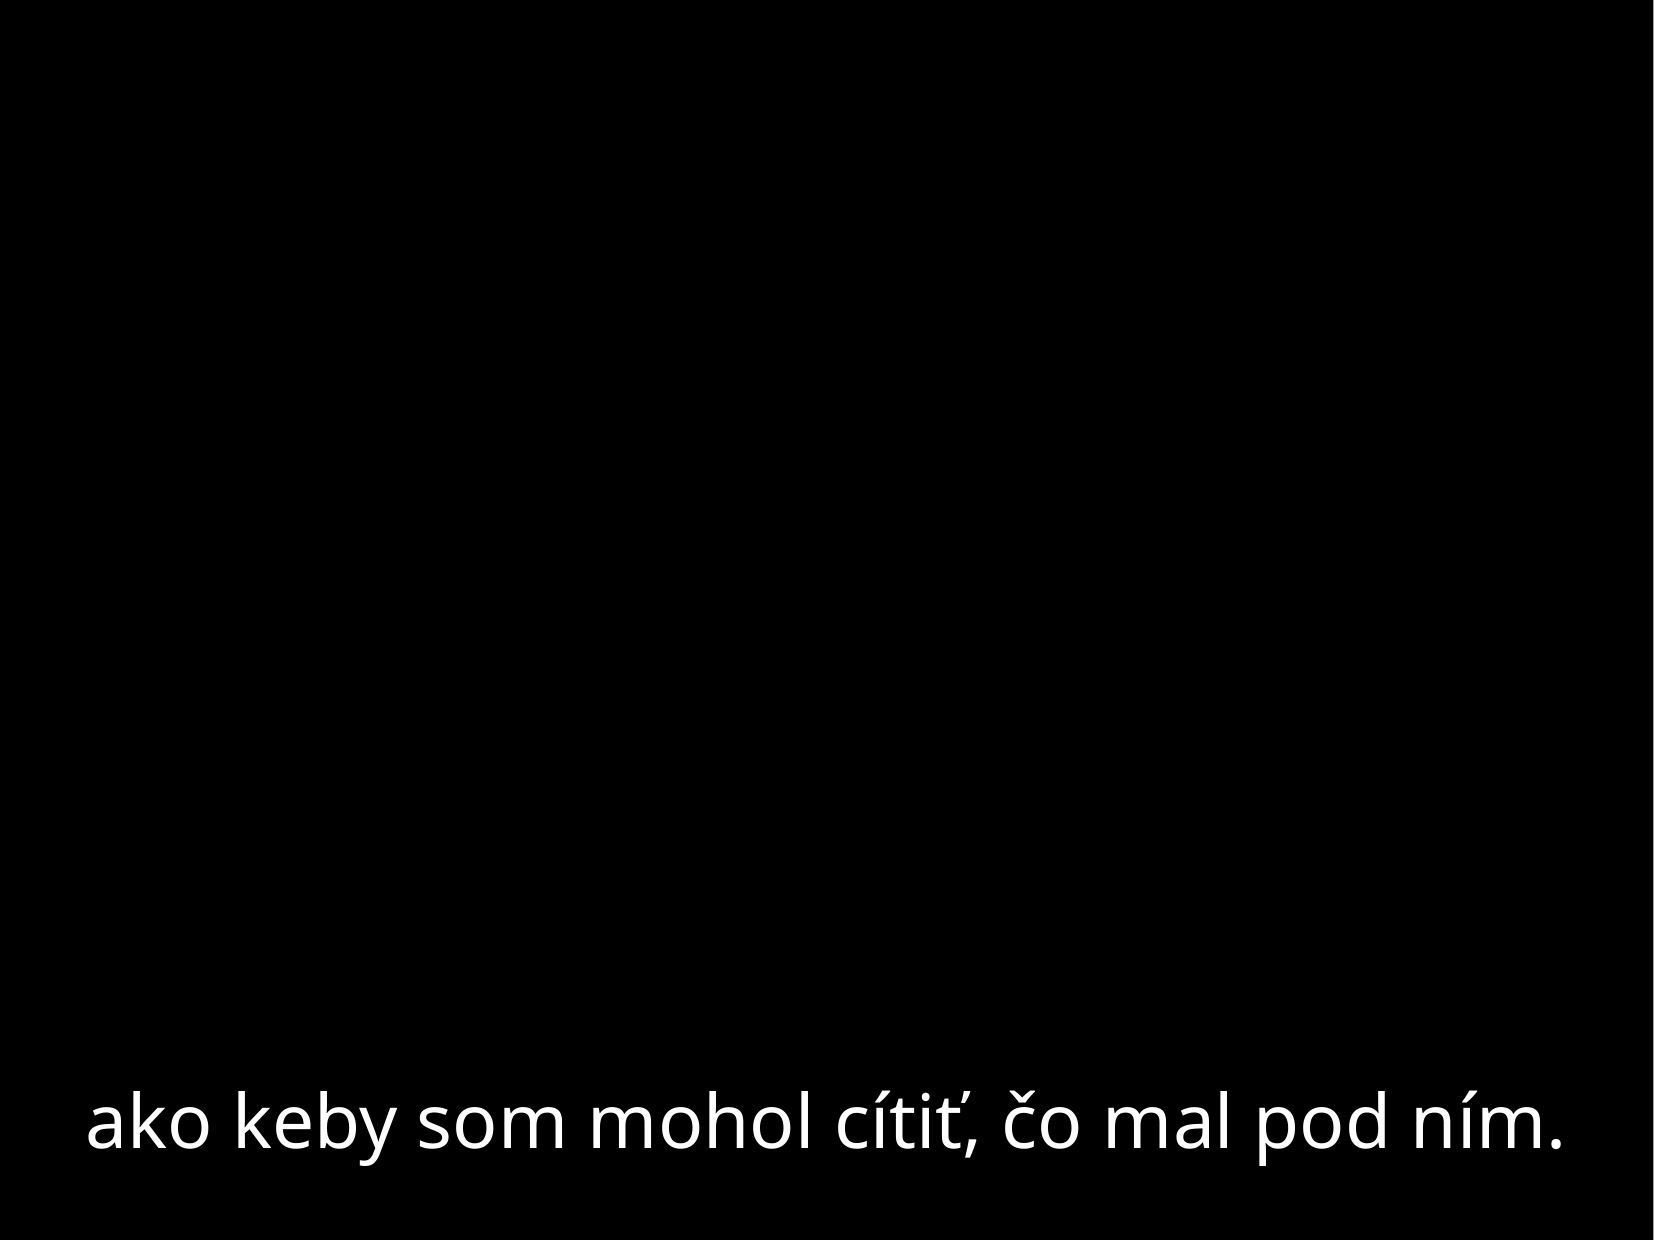

# ako keby som mohol cítiť, čo mal pod ním.